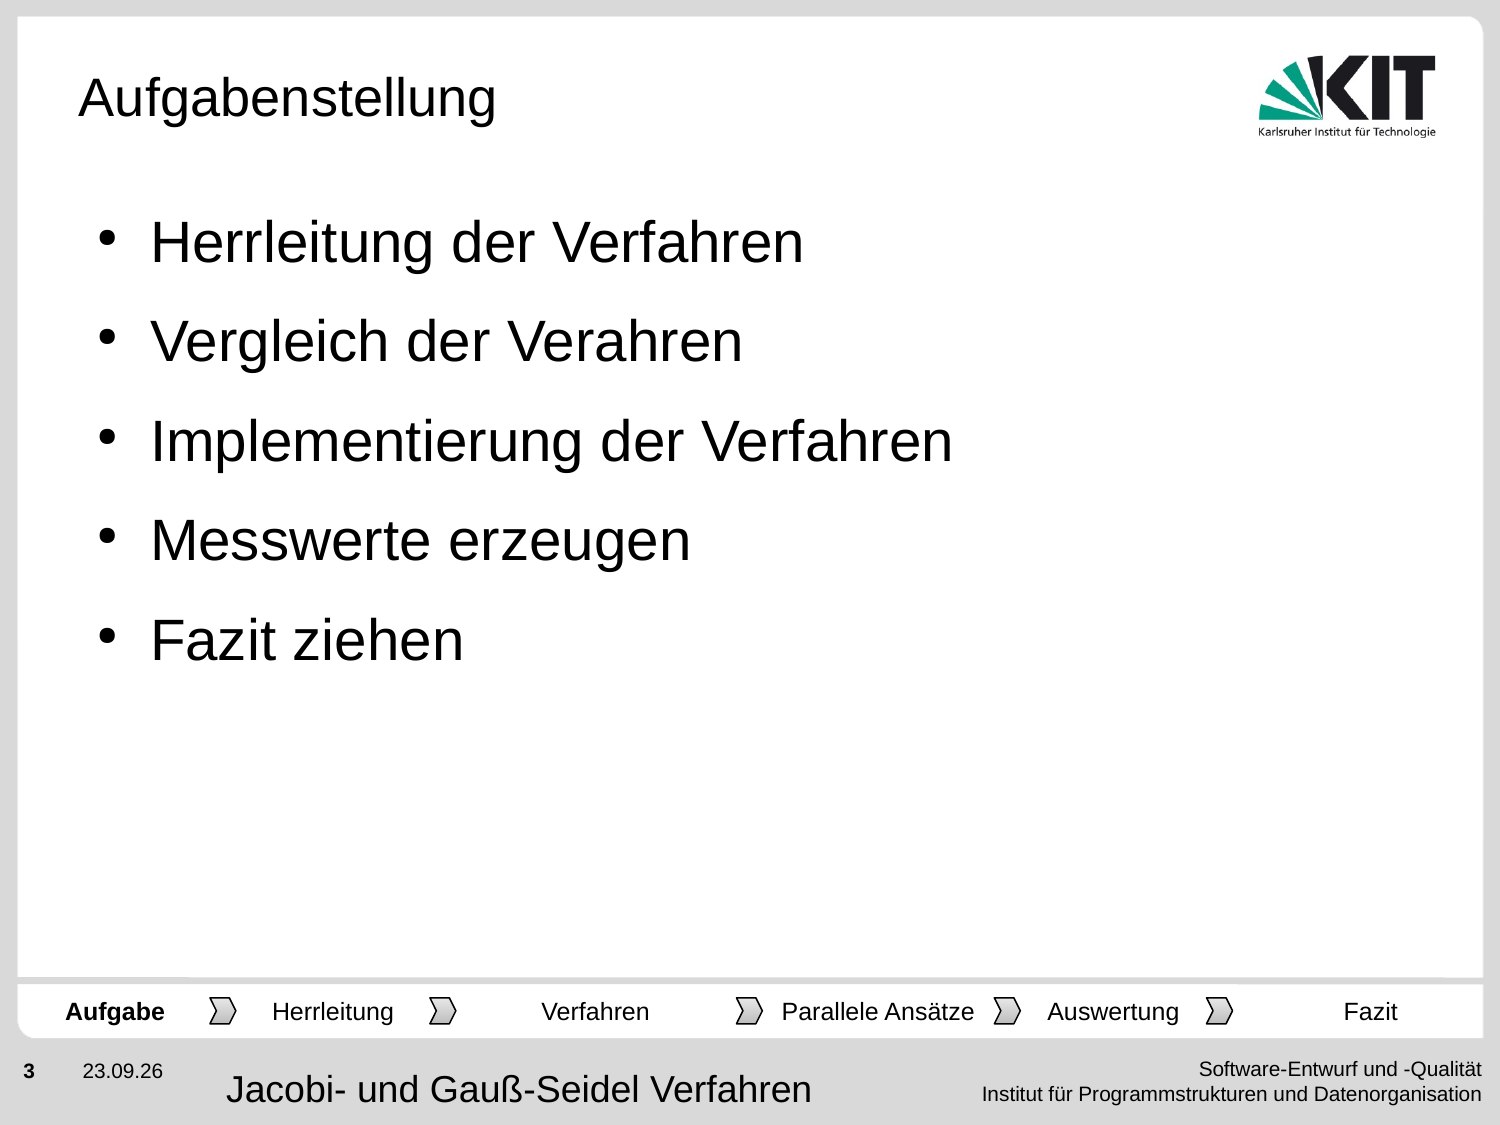

# Aufgabenstellung
Herrleitung der Verfahren
Vergleich der Verahren
Implementierung der Verfahren
Messwerte erzeugen
Fazit ziehen
Aufgabe
Herrleitung
Verfahren
Parallele Ansätze
Auswertung
Fazit
Jacobi- und Gauß-Seidel Verfahren